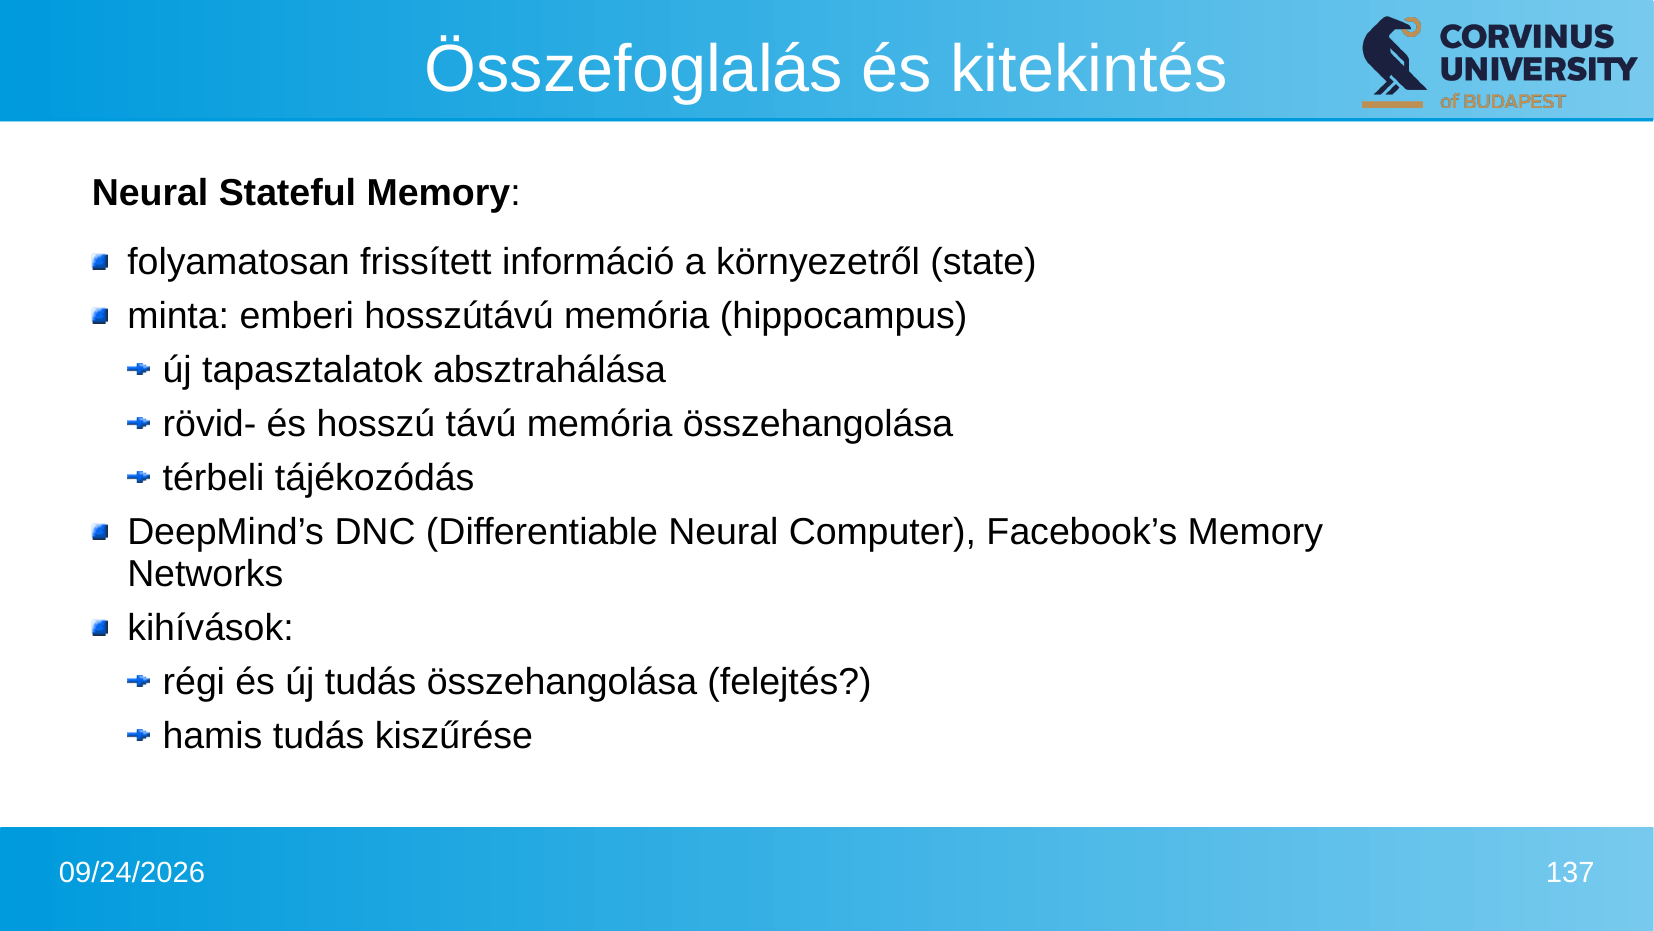

# Összefoglalás és kitekintés
Neural Stateful Memory:
folyamatosan frissített információ a környezetről (state)
minta: emberi hosszútávú memória (hippocampus)
új tapasztalatok absztrahálása
rövid- és hosszú távú memória összehangolása
térbeli tájékozódás
DeepMind’s DNC (Differentiable Neural Computer), Facebook’s Memory Networks
kihívások:
régi és új tudás összehangolása (felejtés?)
hamis tudás kiszűrése
137